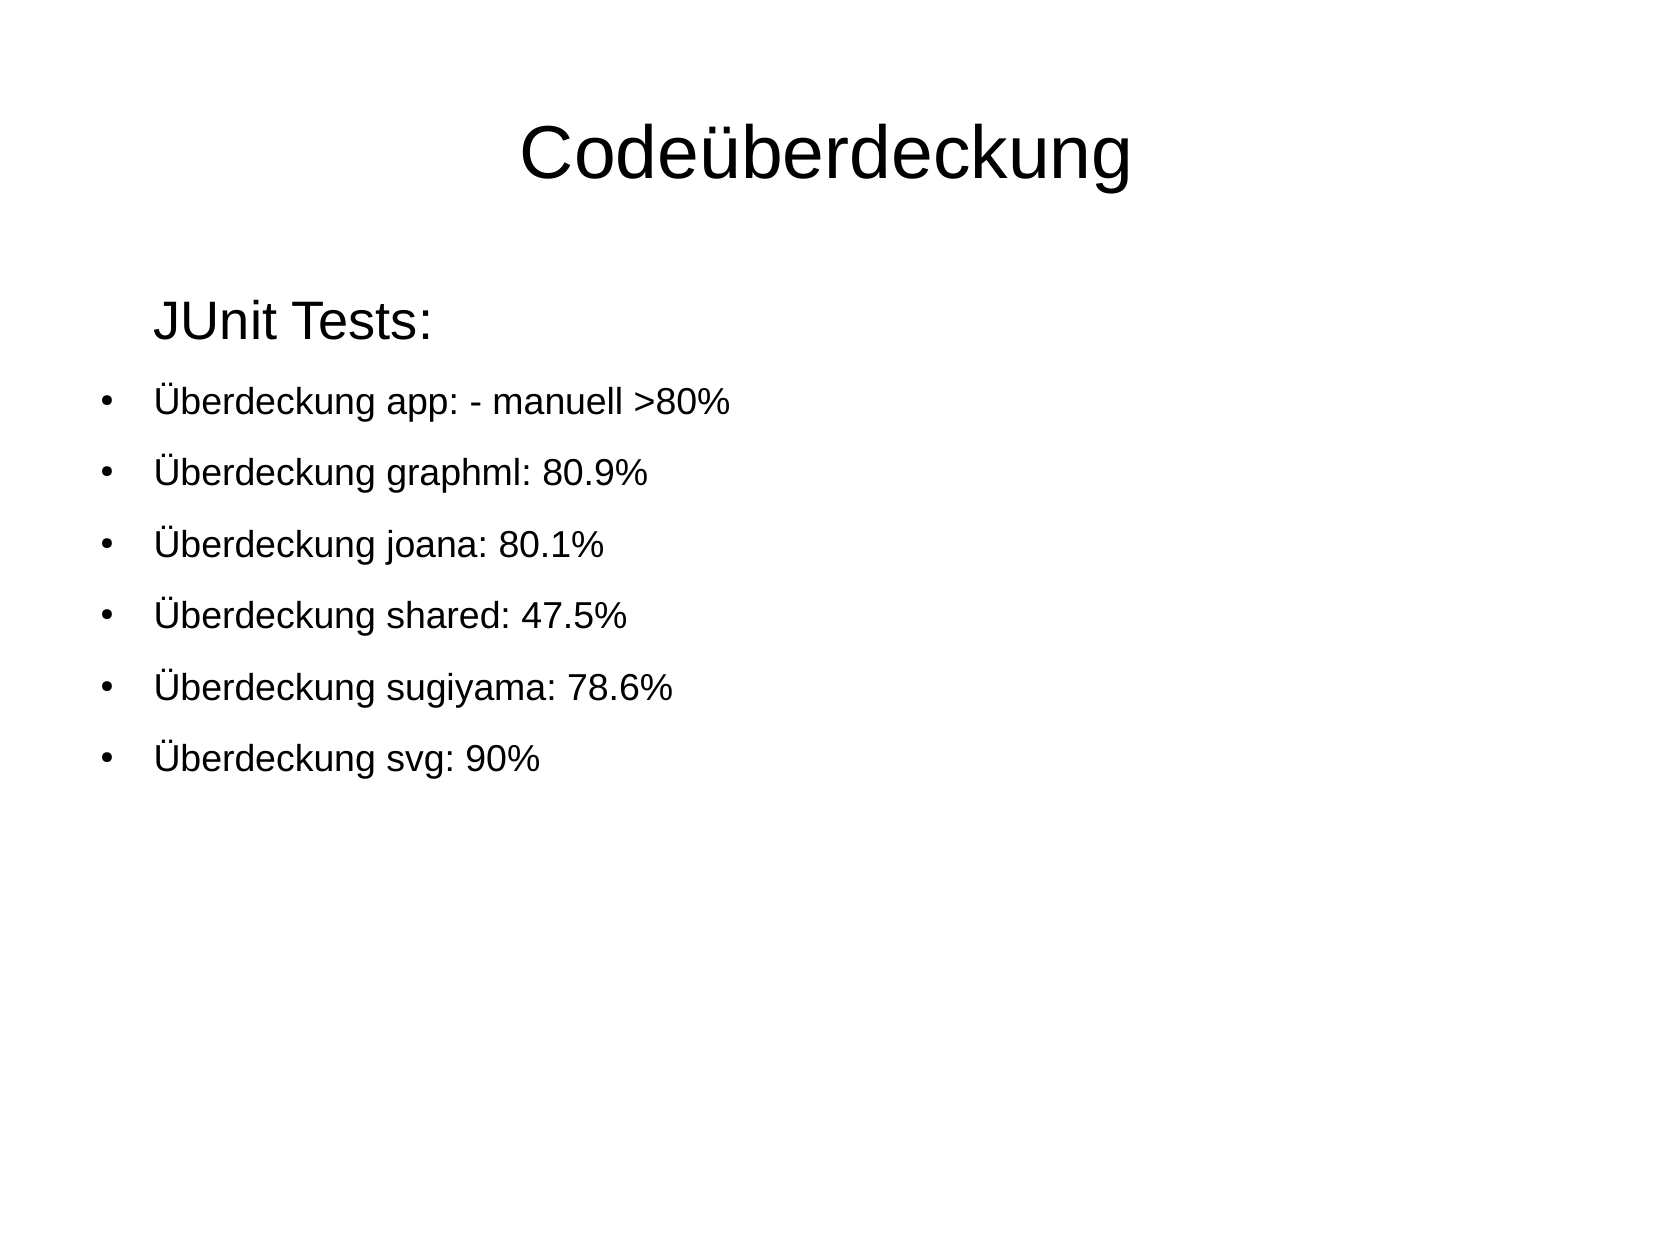

# Codeüberdeckung
JUnit Tests:
Überdeckung app: - manuell >80%
Überdeckung graphml: 80.9%
Überdeckung joana: 80.1%
Überdeckung shared: 47.5%
Überdeckung sugiyama: 78.6%
Überdeckung svg: 90%